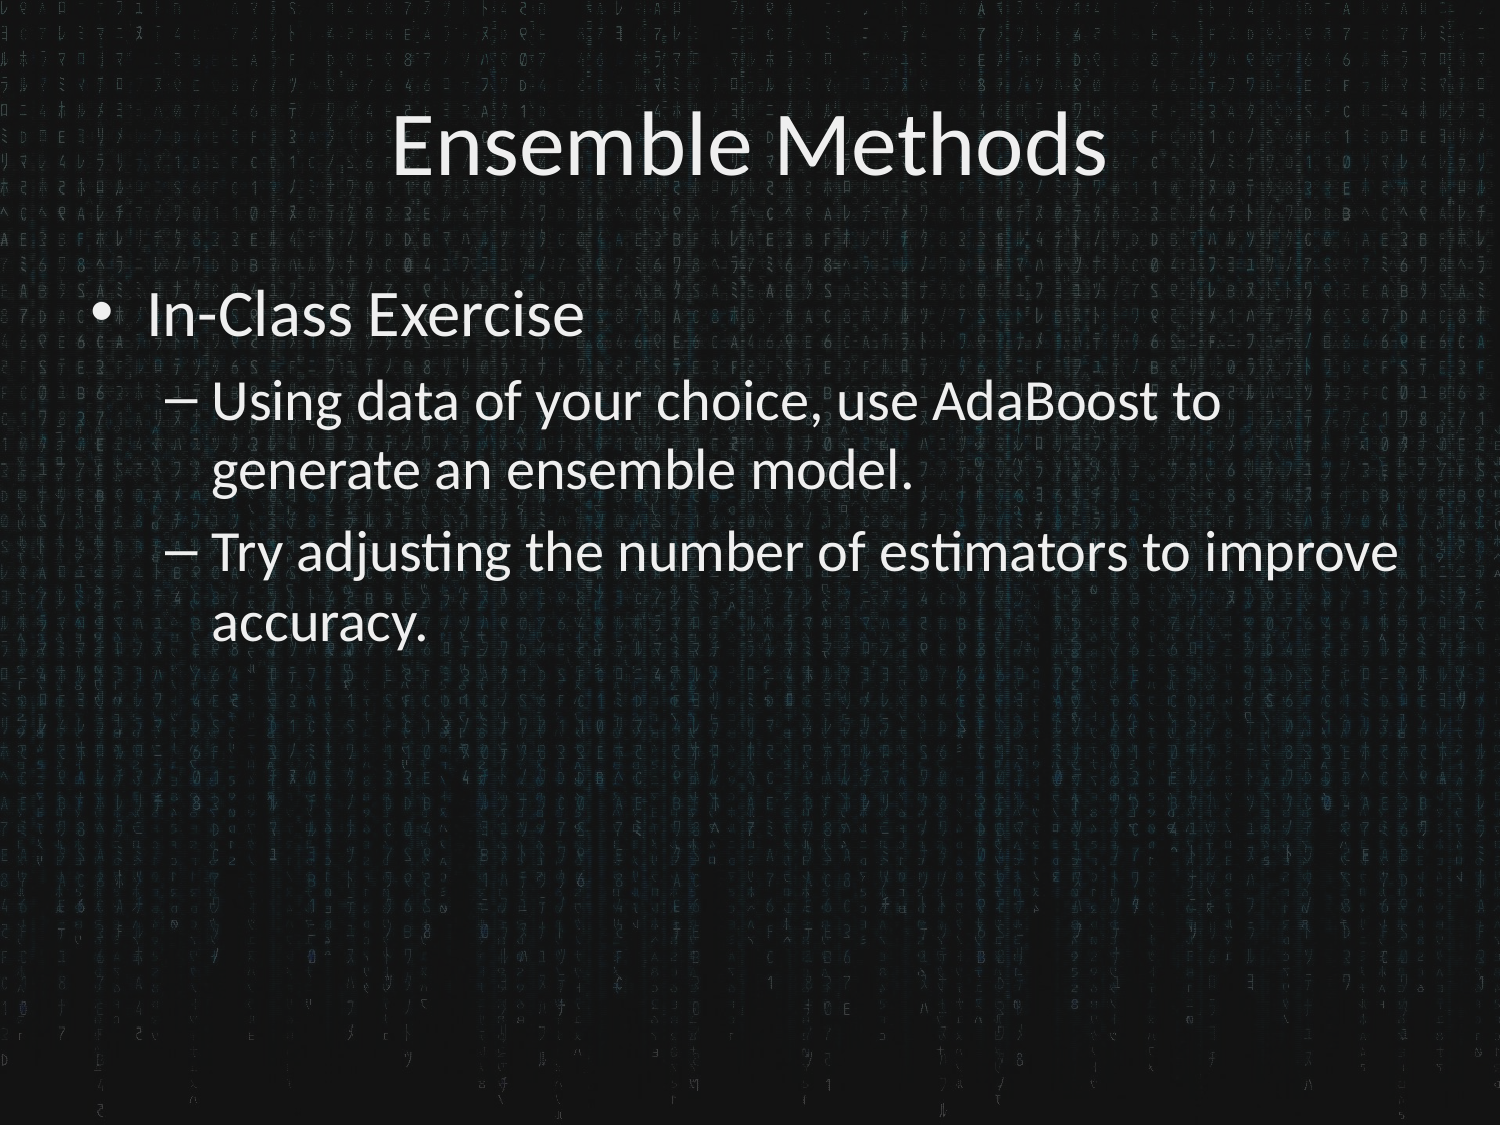

# Ensemble Methods
In-Class Exercise
Using data of your choice, use AdaBoost to generate an ensemble model.
Try adjusting the number of estimators to improve accuracy.